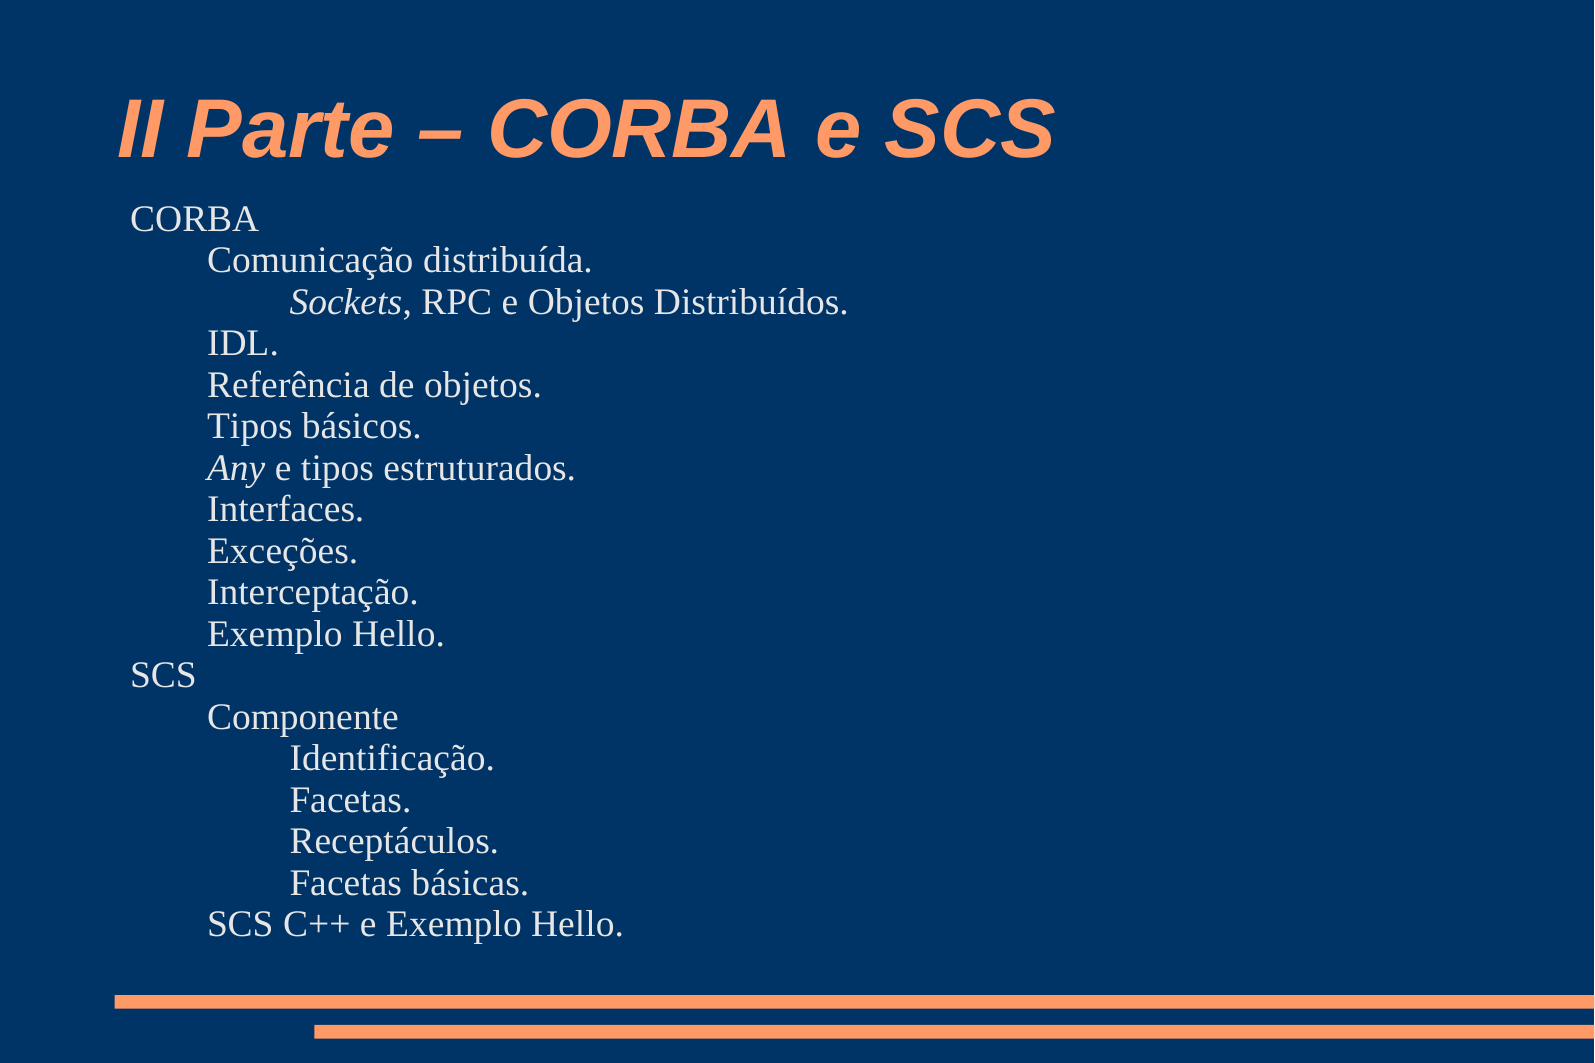

# II Parte – CORBA e SCS
CORBA
Comunicação distribuída.
Sockets, RPC e Objetos Distribuídos.
IDL.
Referência de objetos.
Tipos básicos.
Any e tipos estruturados.
Interfaces.
Exceções.
Interceptação.
Exemplo Hello.
SCS
Componente
Identificação.
Facetas.
Receptáculos.
Facetas básicas.
SCS C++ e Exemplo Hello.